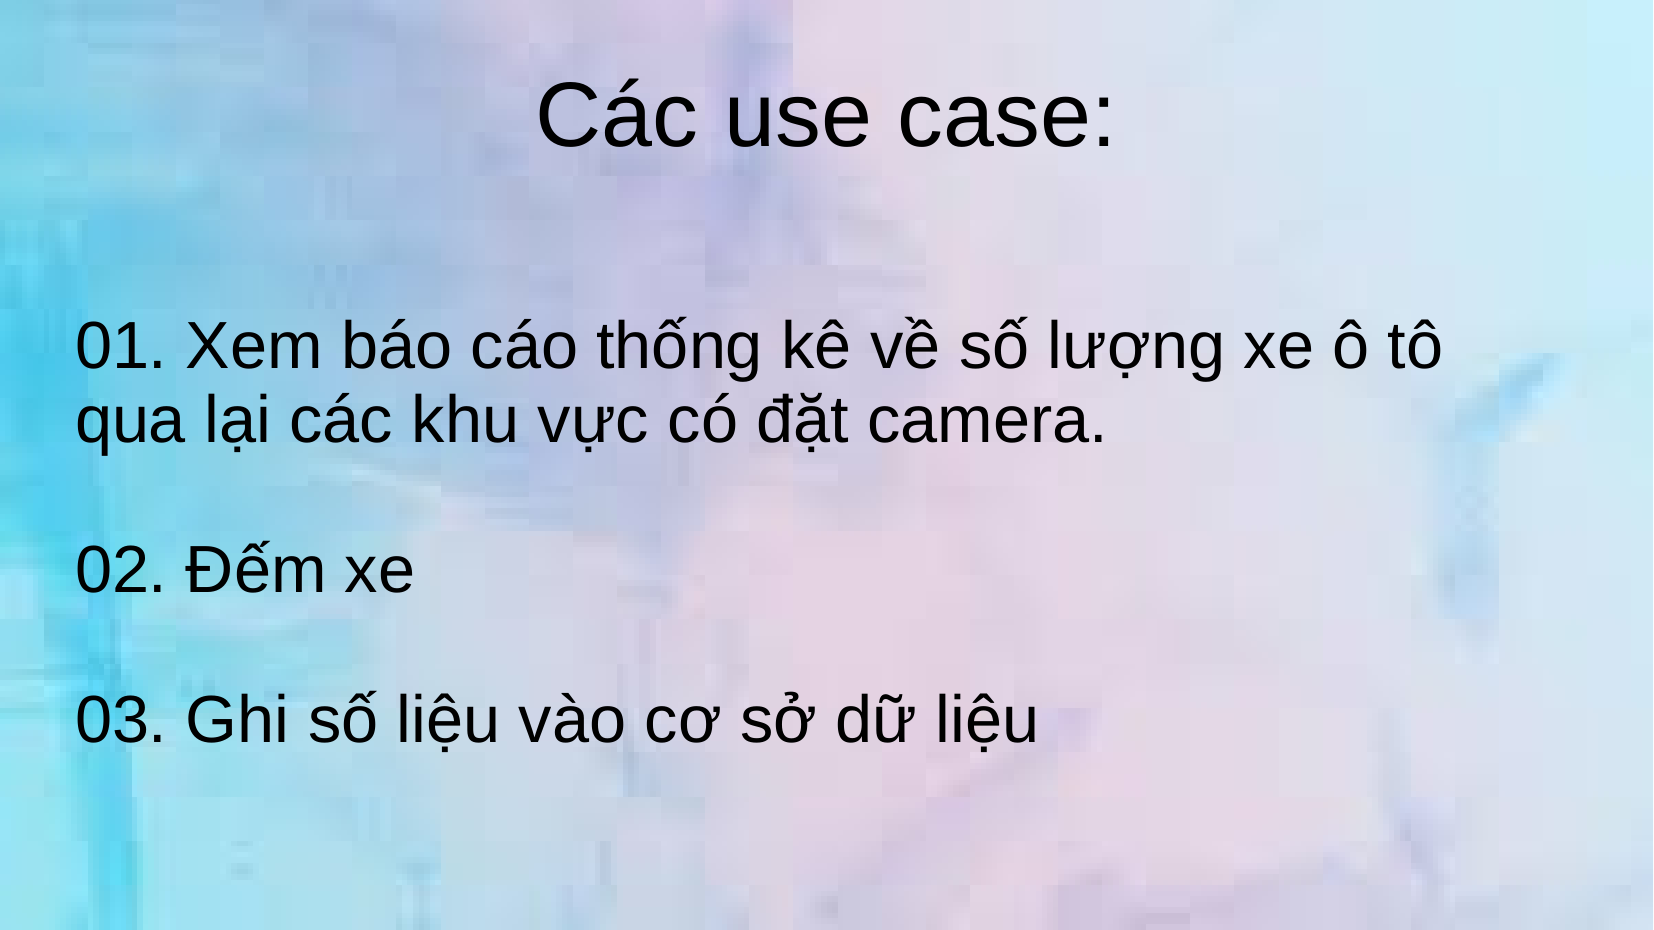

# Các use case:
01. Xem báo cáo thống kê về số lượng xe ô tô qua lại các khu vực có đặt camera.
02. Đếm xe
03. Ghi số liệu vào cơ sở dữ liệu